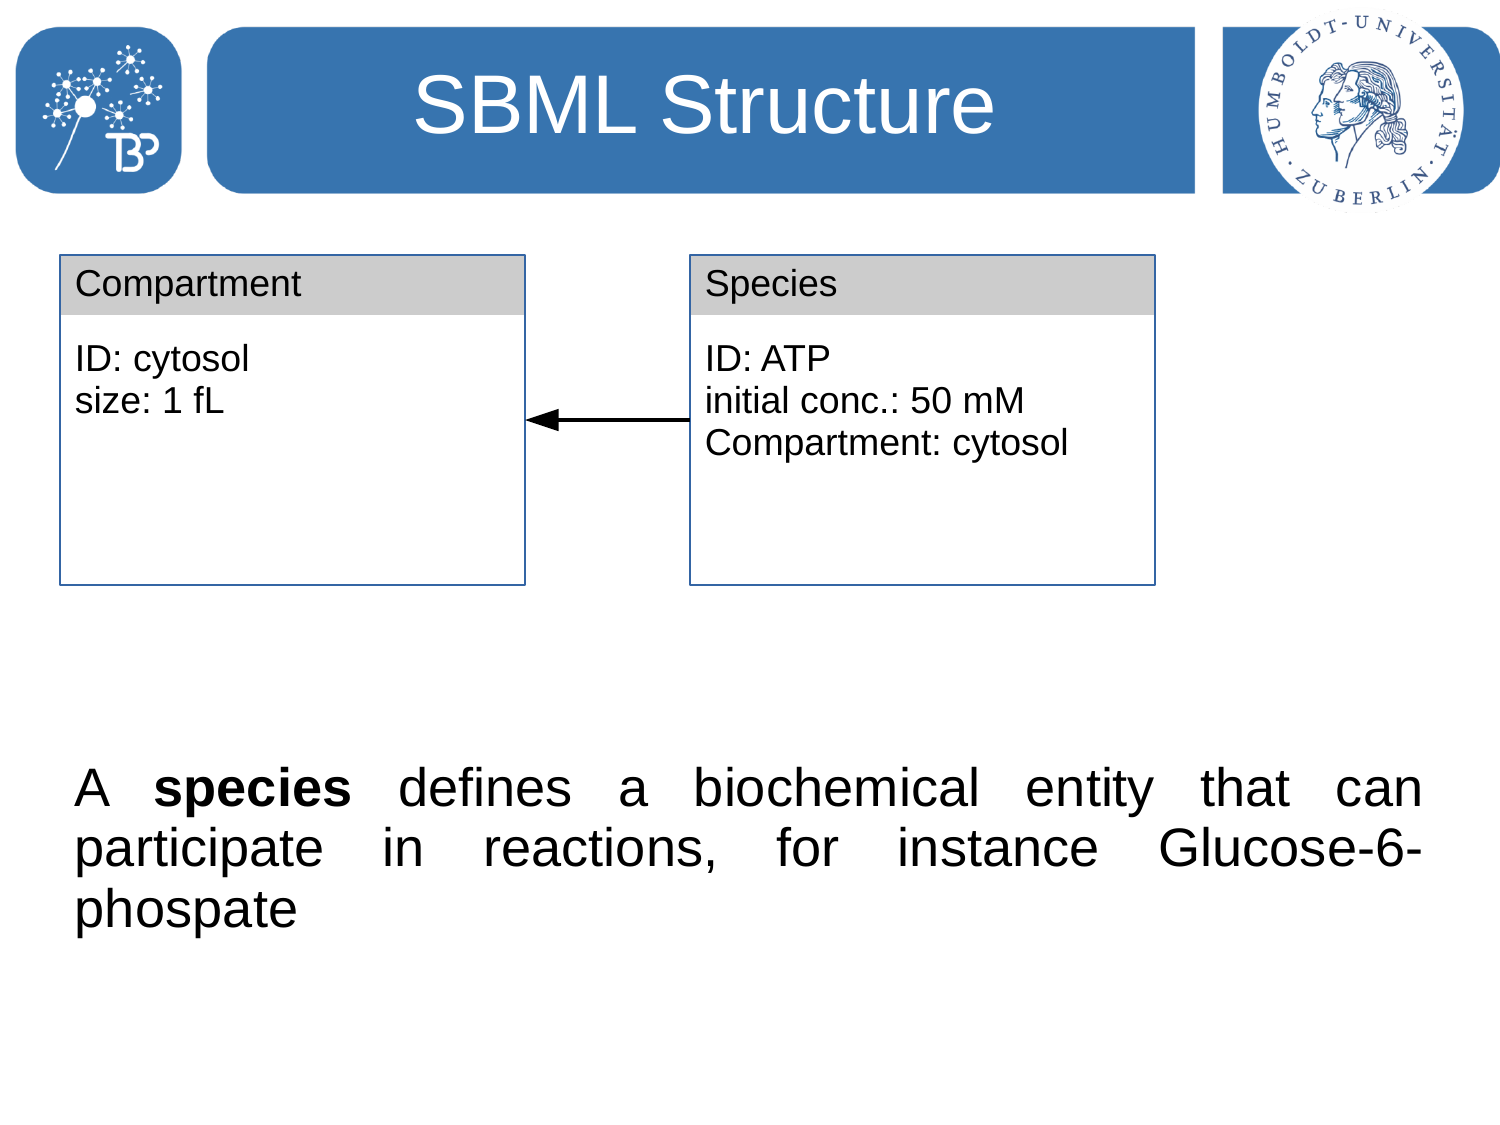

# SBML Structure
Compartment
Species
ID: cytosol
size: 1 fL
ID: ATP
initial conc.: 50 mM
Compartment: cytosol
A species defines a biochemical entity that can participate in reactions, for instance Glucose-6-phospate